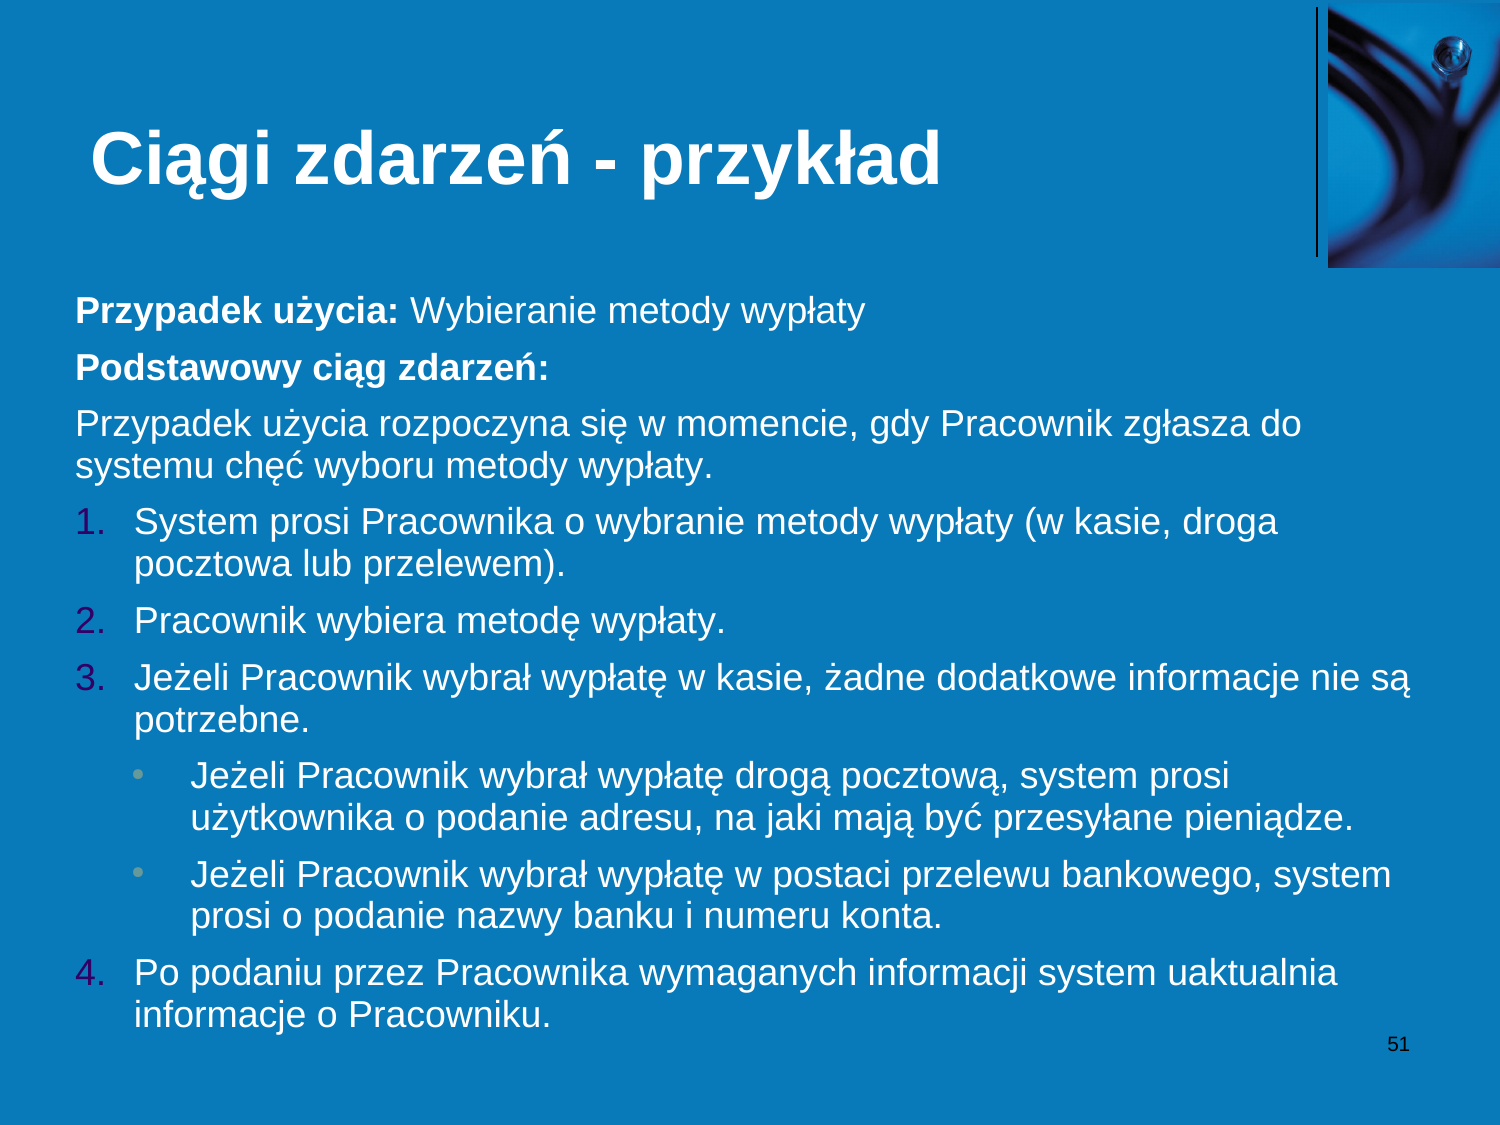

# Ciągi zdarzeń - przykład
Przypadek użycia: Wybieranie metody wypłaty
Podstawowy ciąg zdarzeń:
Przypadek użycia rozpoczyna się w momencie, gdy Pracownik zgłasza do systemu chęć wyboru metody wypłaty.
System prosi Pracownika o wybranie metody wypłaty (w kasie, droga pocztowa lub przelewem).
Pracownik wybiera metodę wypłaty.
Jeżeli Pracownik wybrał wypłatę w kasie, żadne dodatkowe informacje nie są potrzebne.
Jeżeli Pracownik wybrał wypłatę drogą pocztową, system prosi użytkownika o podanie adresu, na jaki mają być przesyłane pieniądze.
Jeżeli Pracownik wybrał wypłatę w postaci przelewu bankowego, system prosi o podanie nazwy banku i numeru konta.
Po podaniu przez Pracownika wymaganych informacji system uaktualnia informacje o Pracowniku.
51